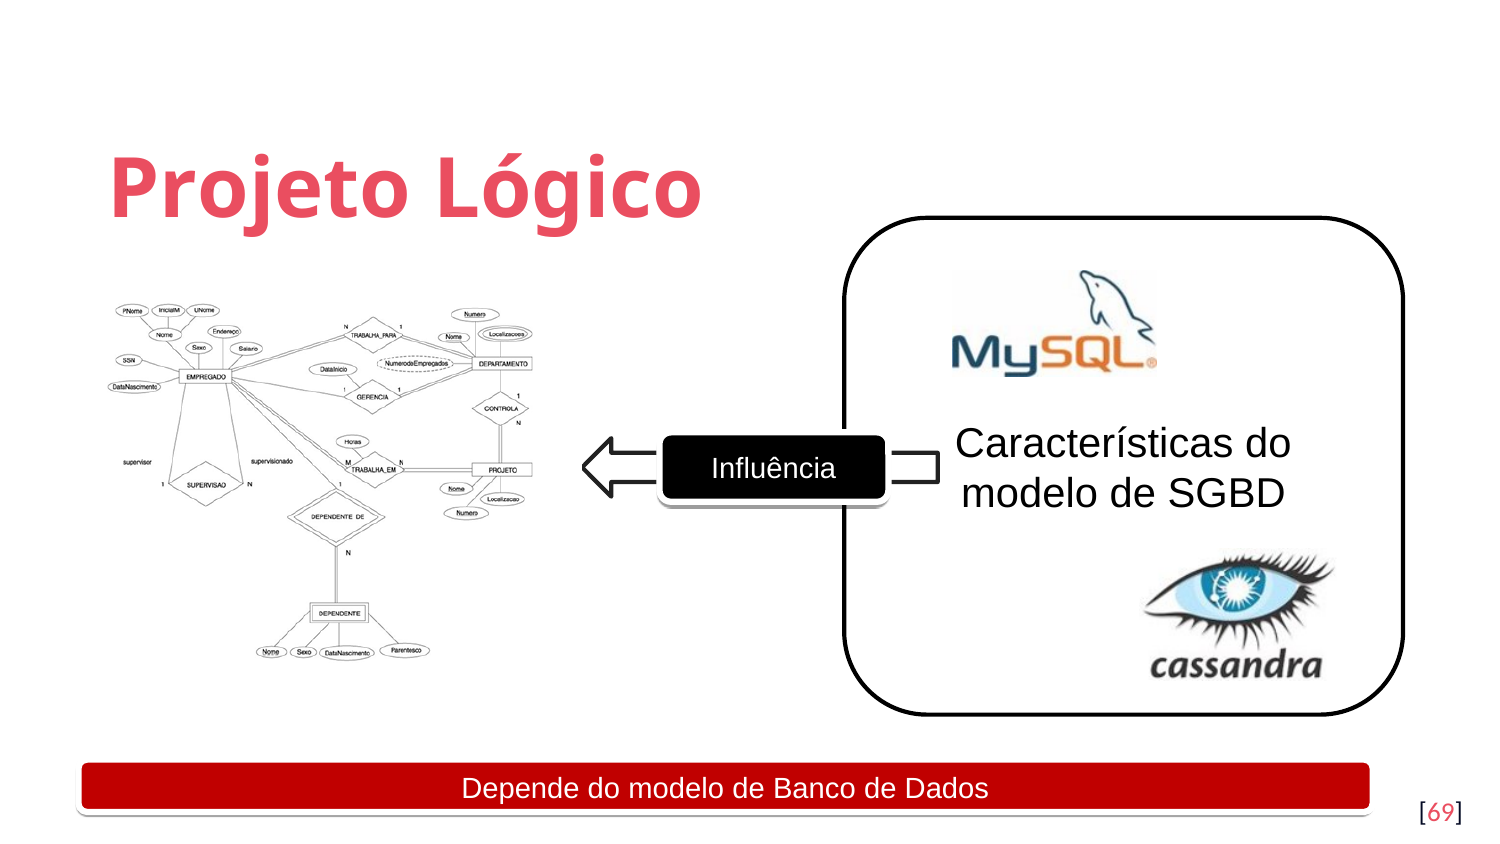

Projeto Lógico
Características do modelo de SGBD
Influência
Depende do modelo de Banco de Dados